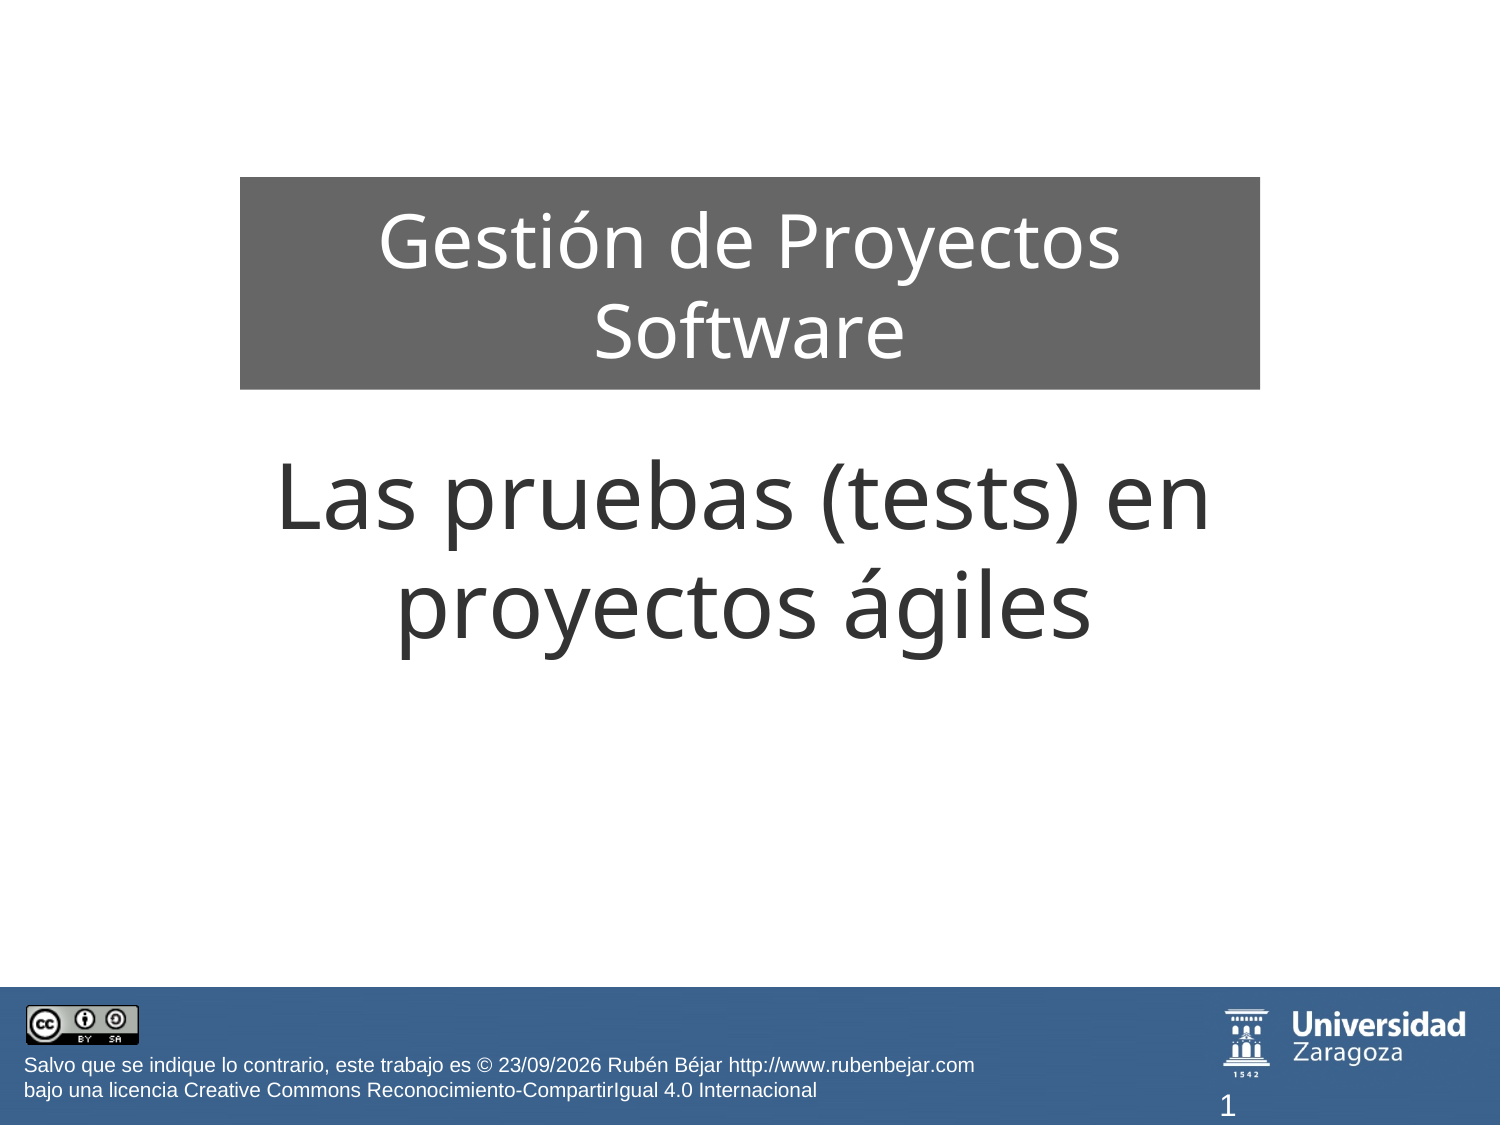

Gestión de Proyectos Software
Las pruebas (tests) en proyectos ágiles